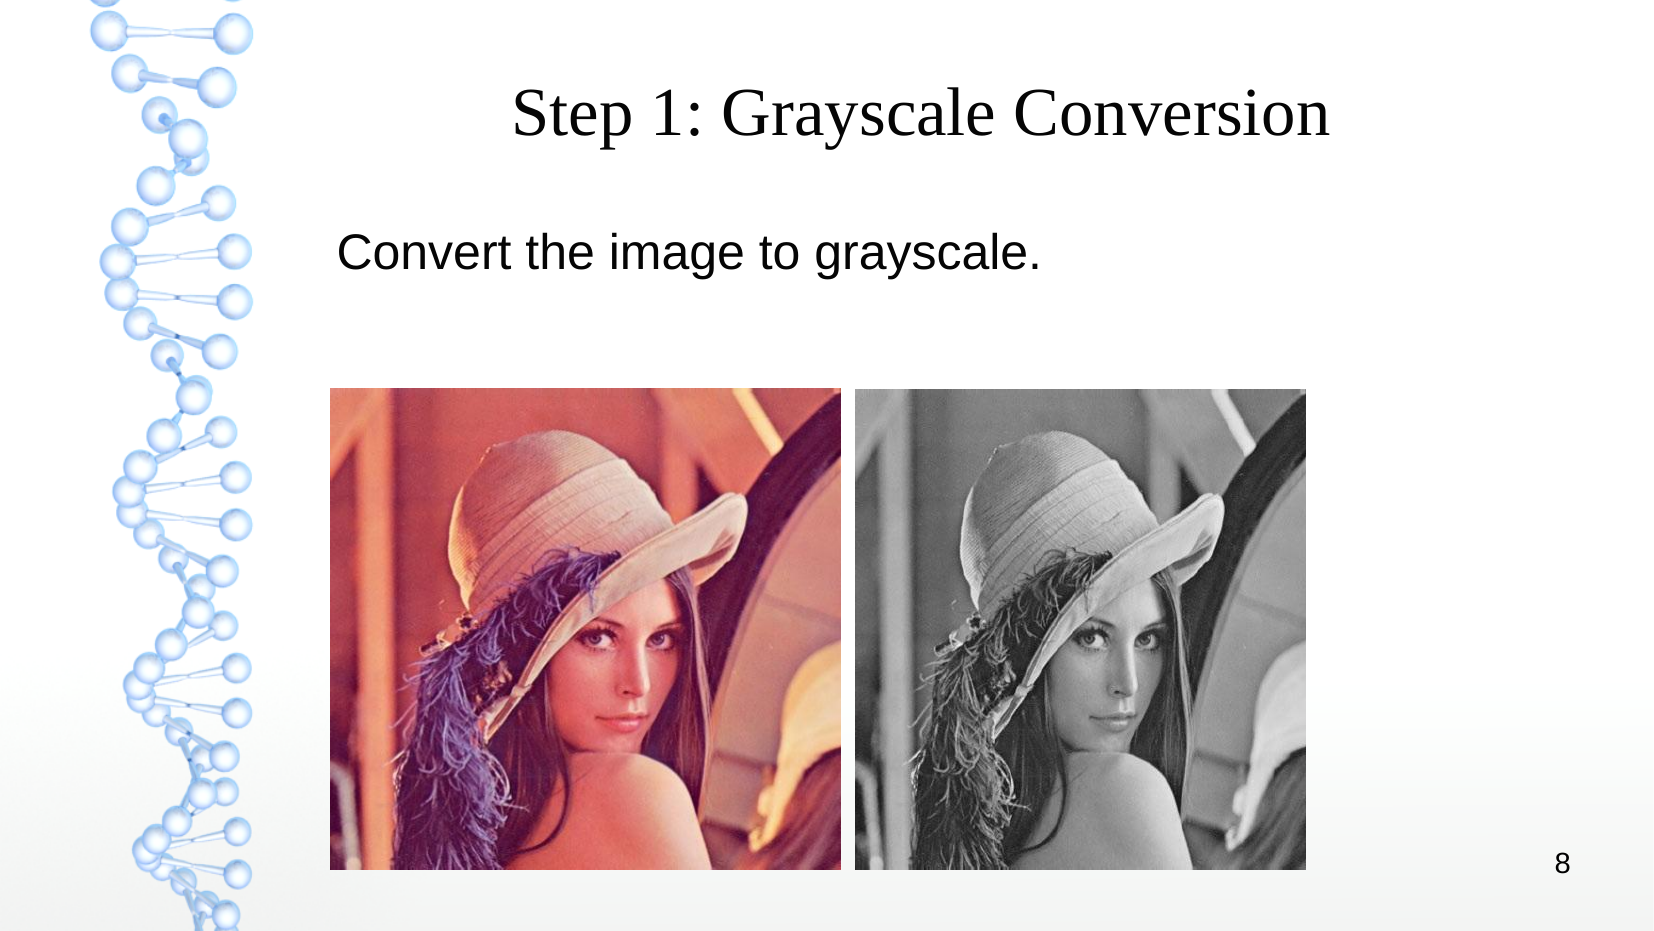

# Step 1: Grayscale Conversion
Convert the image to grayscale.
8